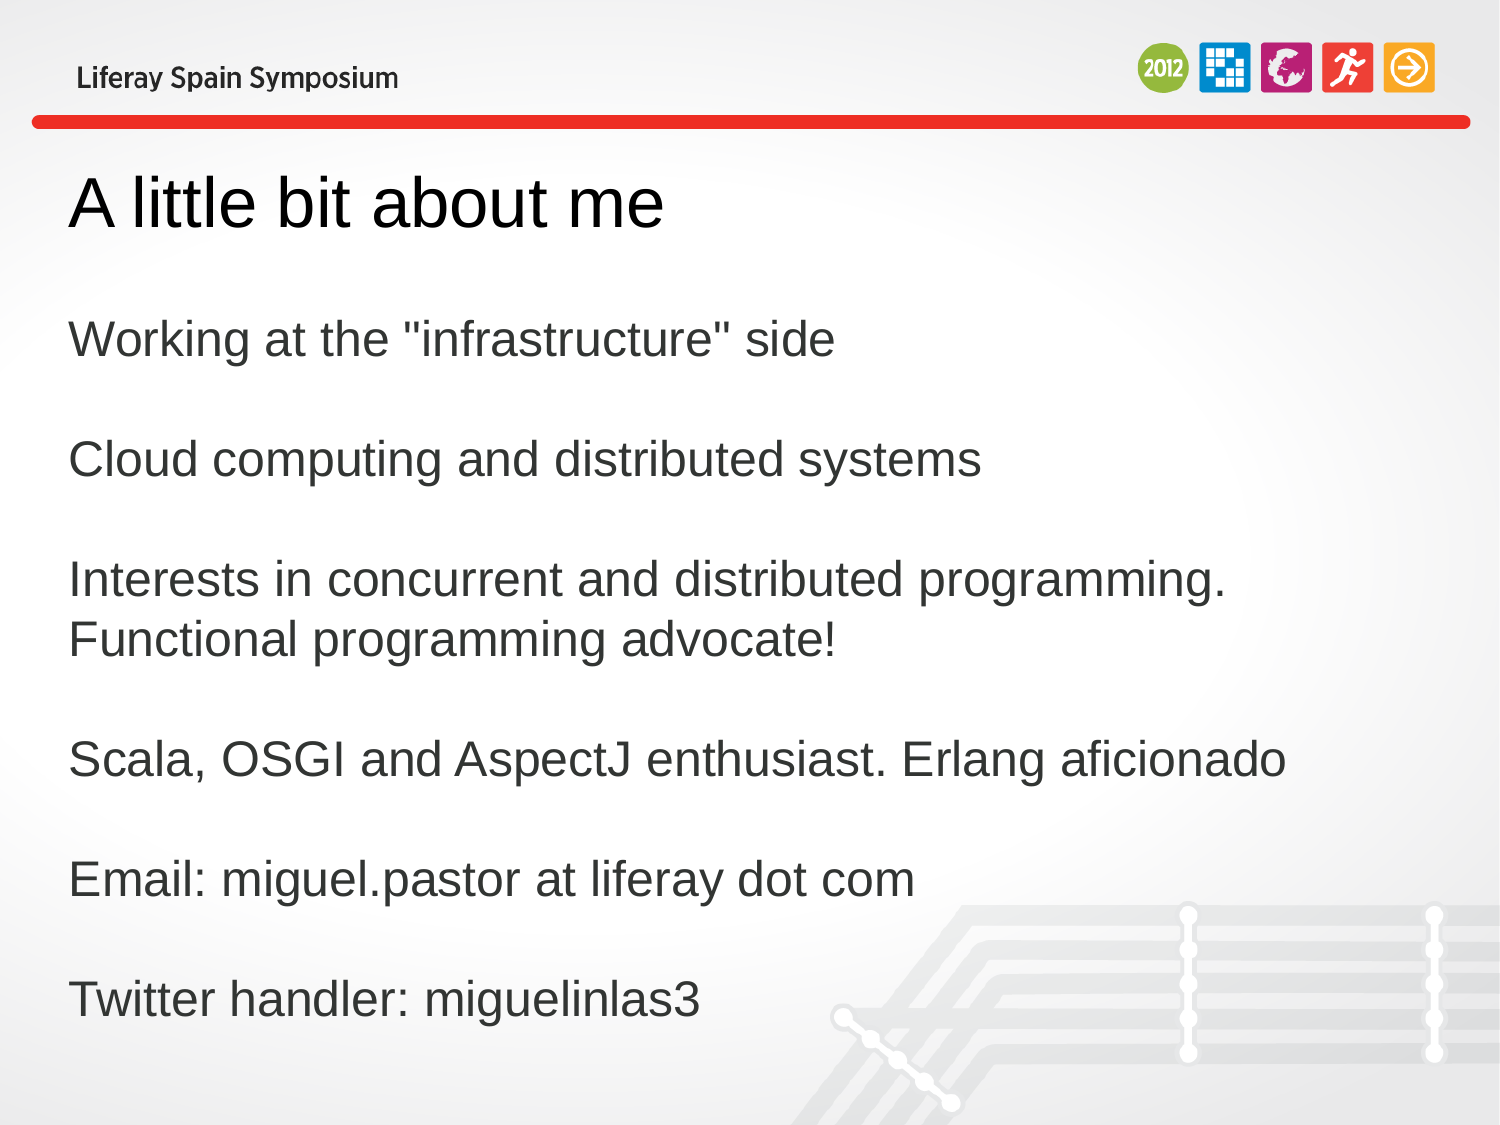

# A little bit about me
Working at the "infrastructure" side
Cloud computing and distributed systems
Interests in concurrent and distributed programming. Functional programming advocate!
Scala, OSGI and AspectJ enthusiast. Erlang aficionado
Email: miguel.pastor at liferay dot com
Twitter handler: miguelinlas3